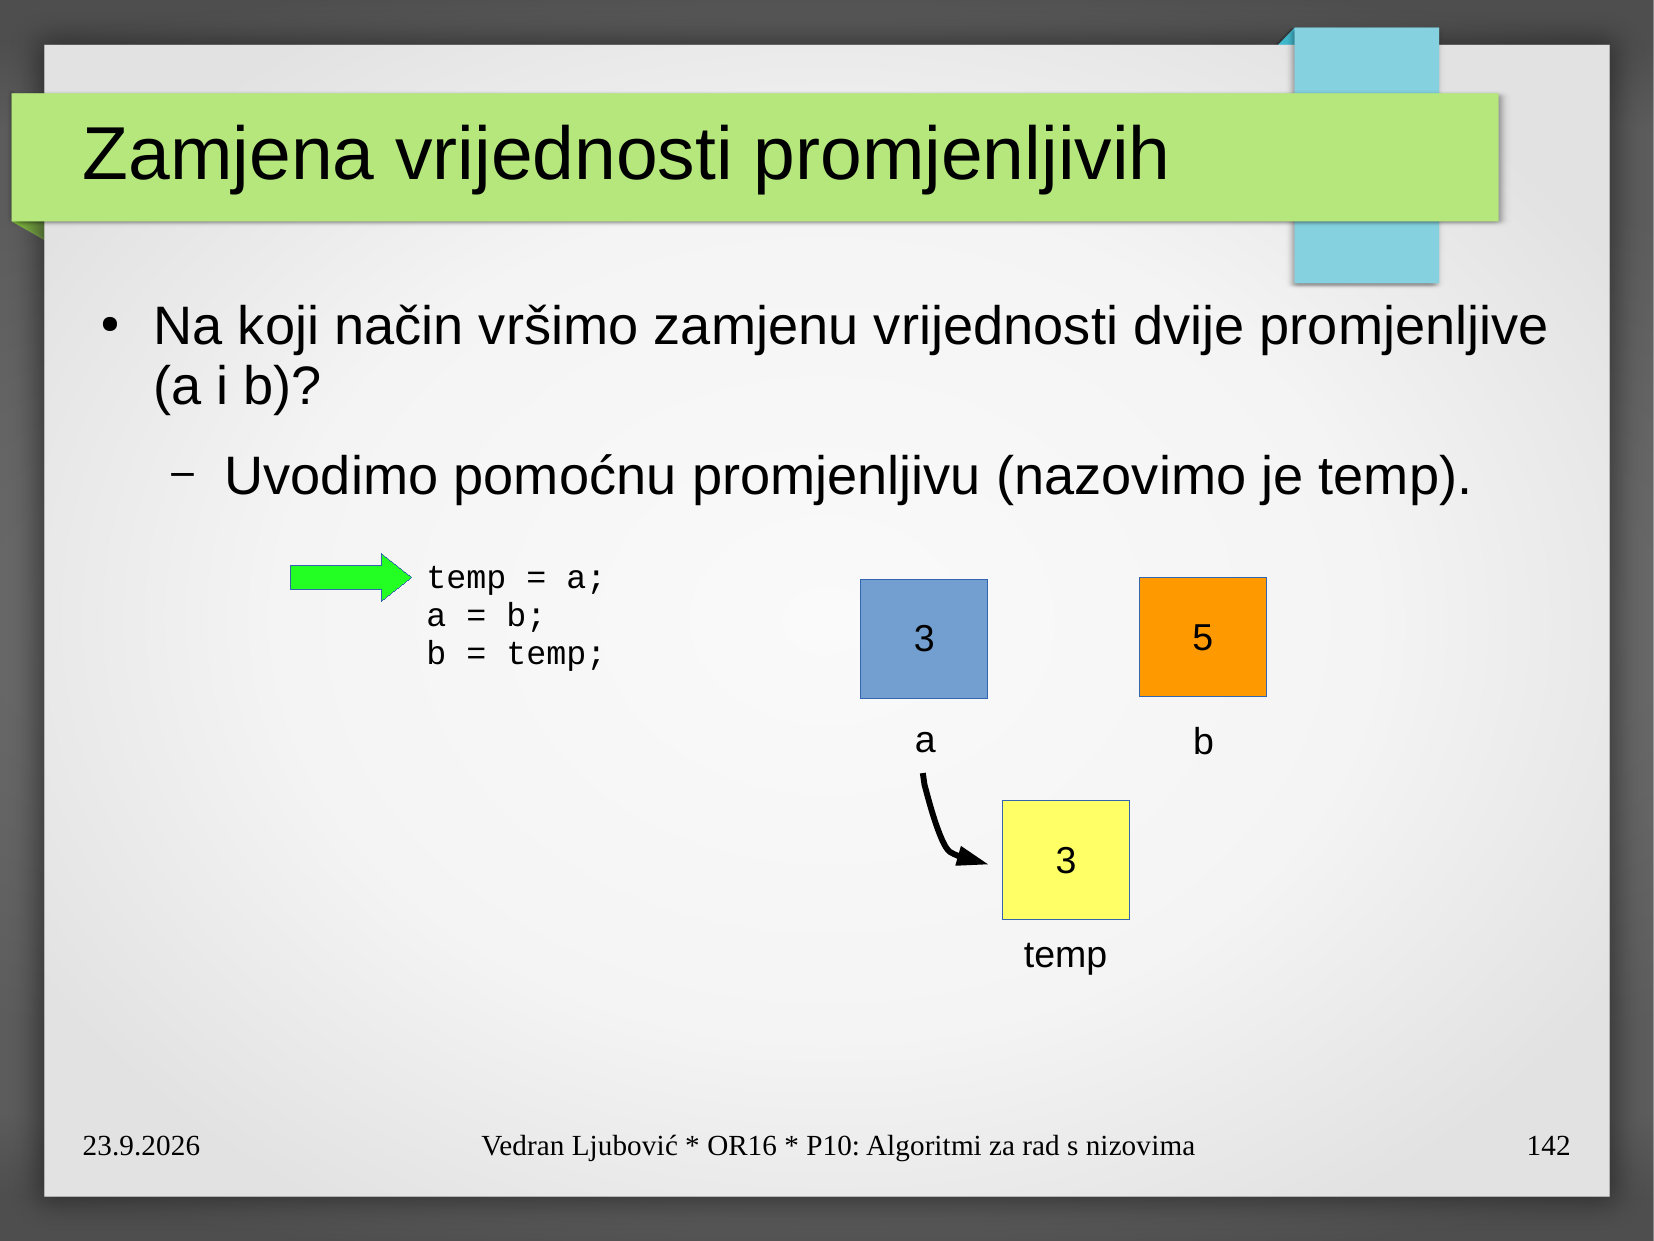

# Zamjena vrijednosti promjenljivih
Na koji način vršimo zamjenu vrijednosti dvije promjenljive (a i b)?
Uvodimo pomoćnu promjenljivu (nazovimo je temp).
temp = a;
a = b;
b = temp;
5
3
a
b
3
temp
Vedran Ljubović * OR16 * P10: Algoritmi za rad s nizovima
142